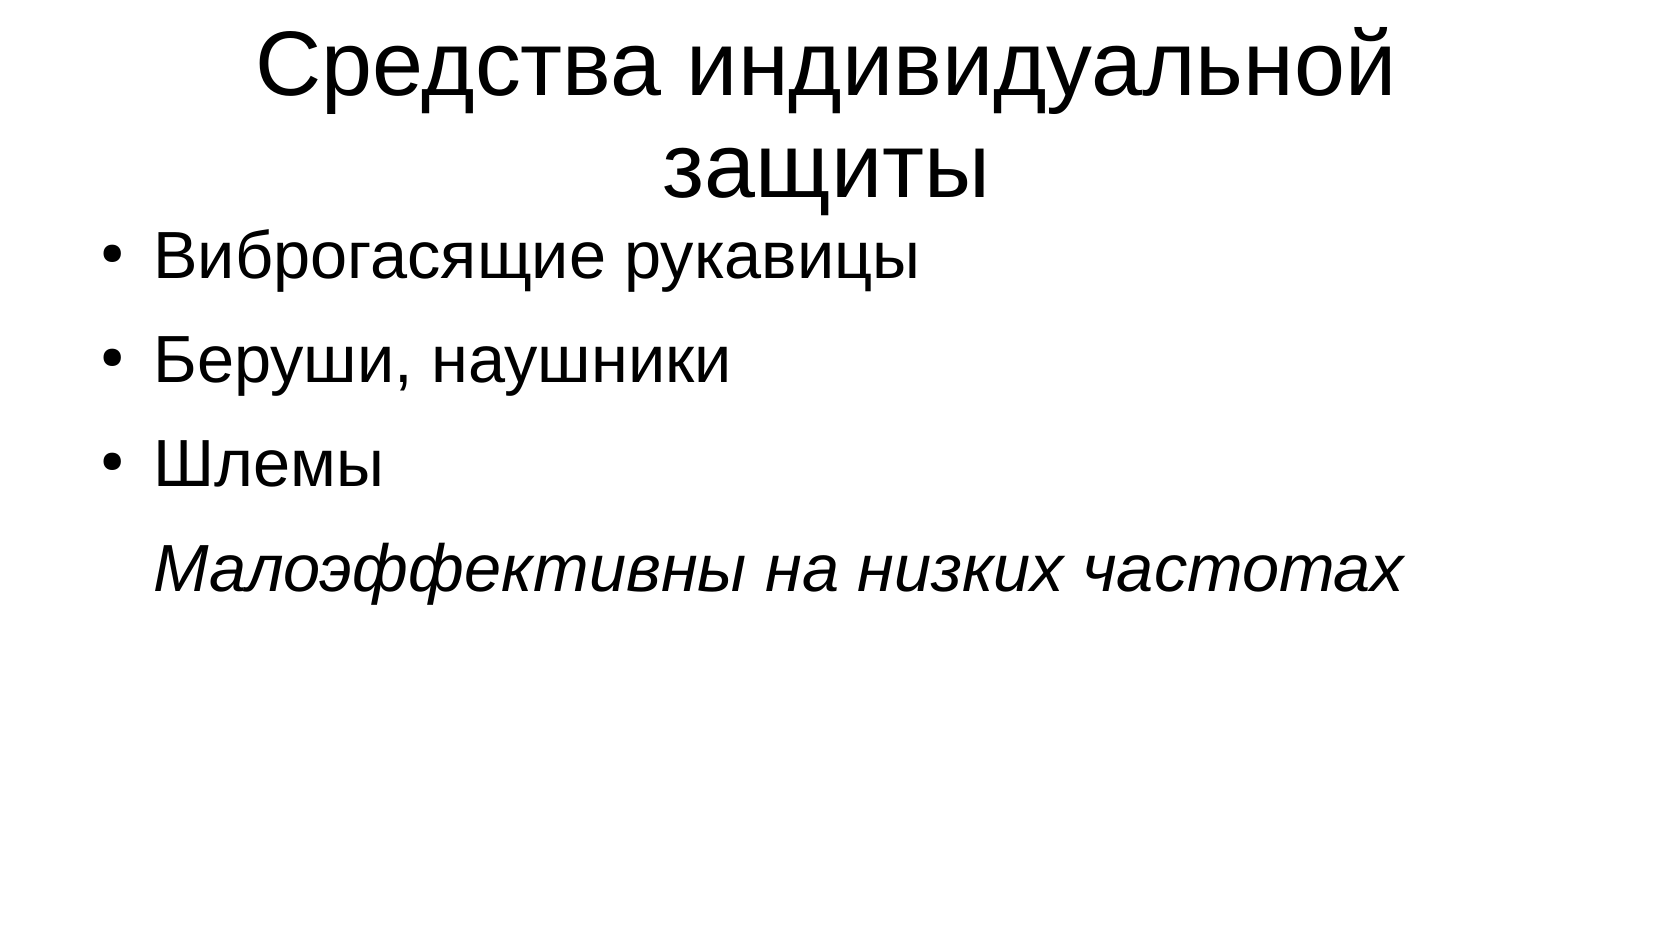

# Средства индивидуальной защиты
Виброгасящие рукавицы
Беруши, наушники
Шлемы
Малоэффективны на низких частотах